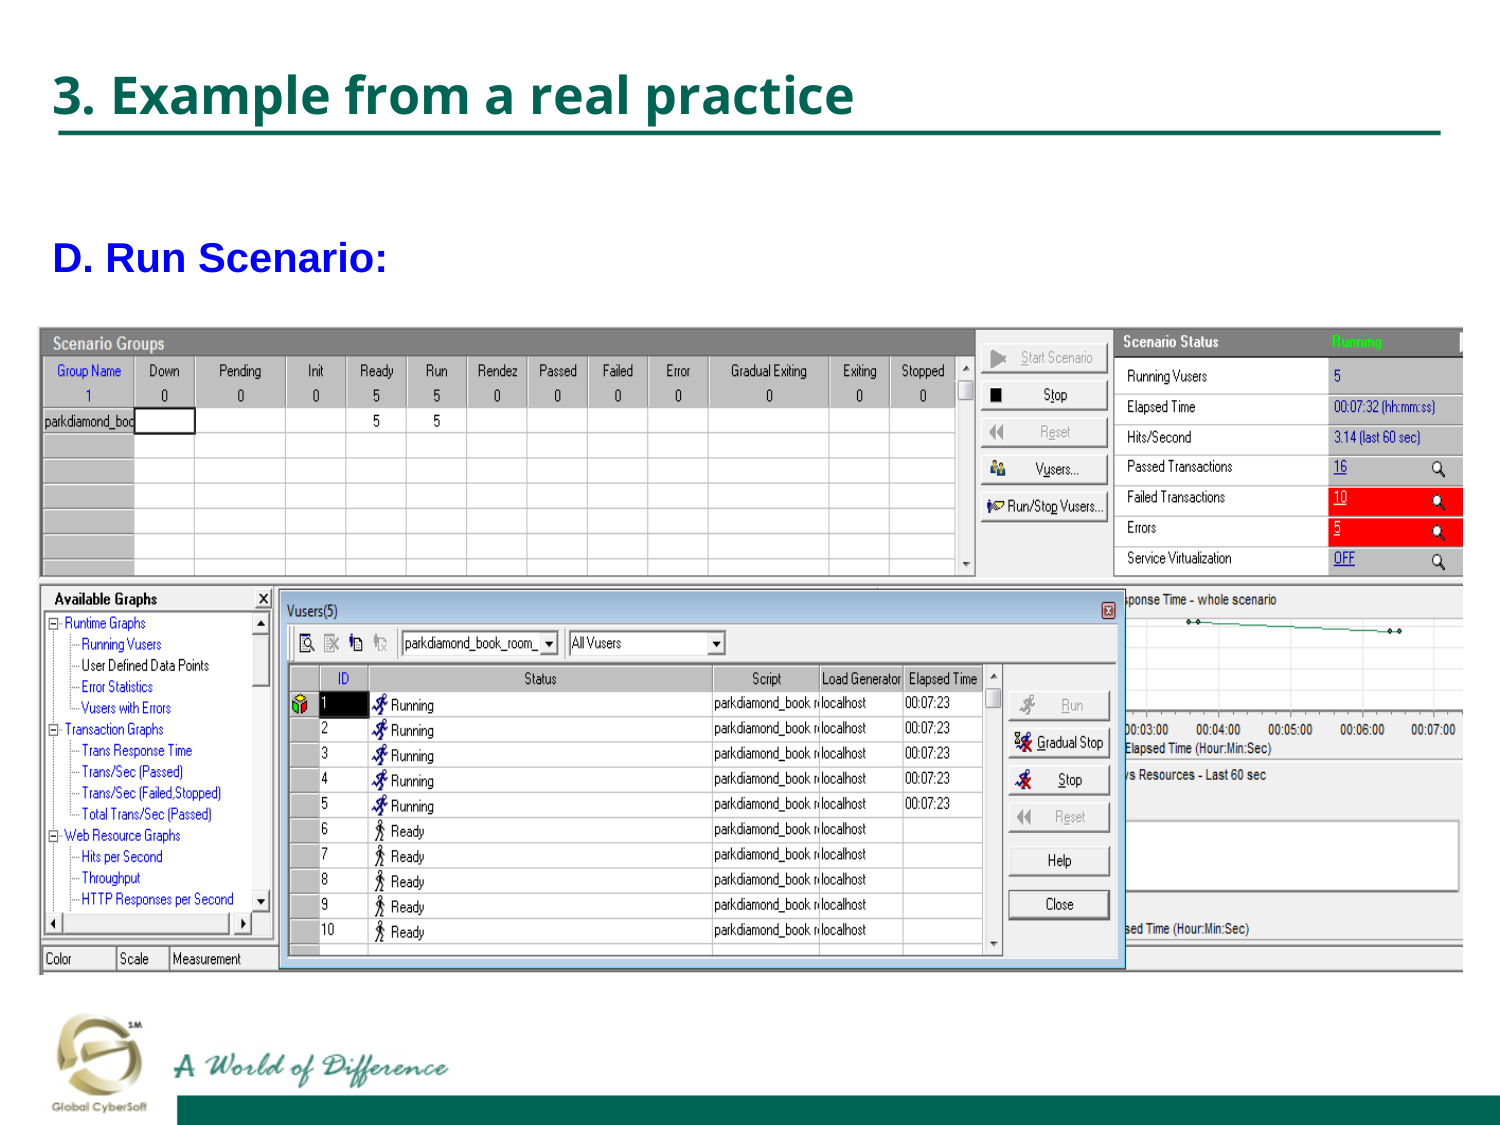

# 3. Example from a real practice
D. Run Scenario: